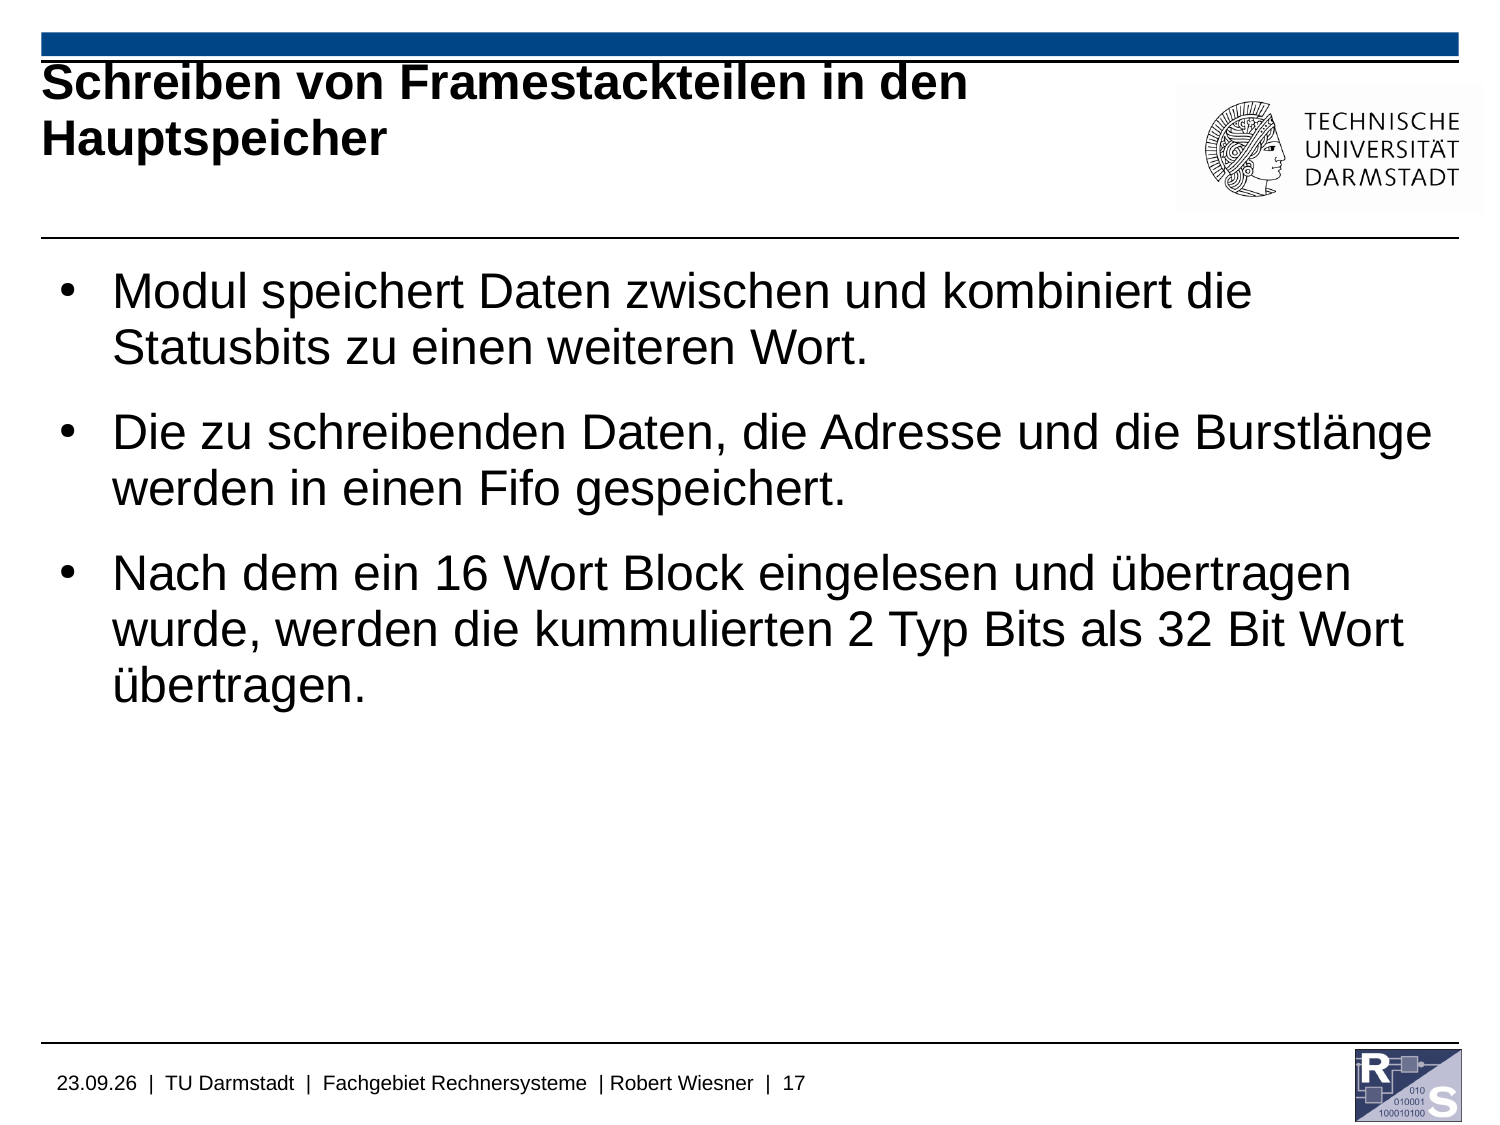

# Schreiben von Framestackteilen in den Hauptspeicher
Modul speichert Daten zwischen und kombiniert die Statusbits zu einen weiteren Wort.
Die zu schreibenden Daten, die Adresse und die Burstlänge werden in einen Fifo gespeichert.
Nach dem ein 16 Wort Block eingelesen und übertragen wurde, werden die kummulierten 2 Typ Bits als 32 Bit Wort übertragen.